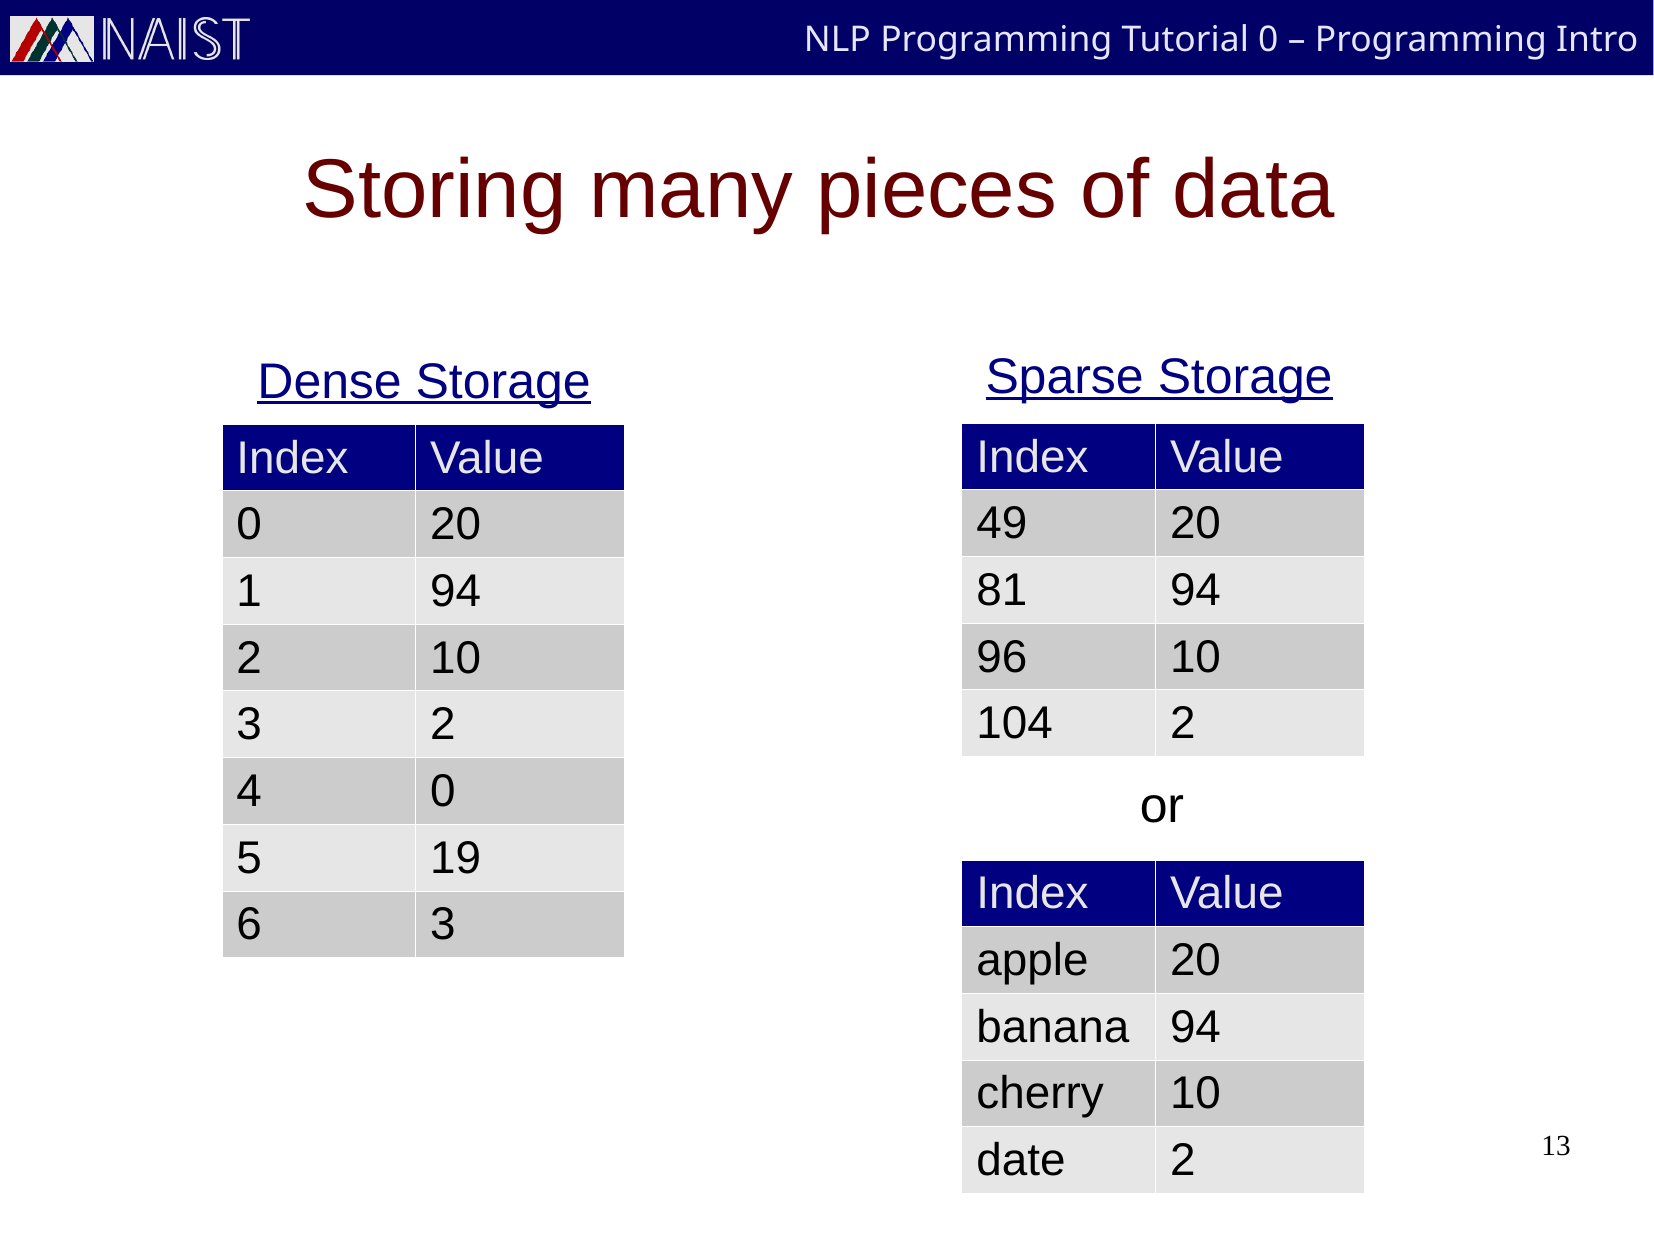

# Storing many pieces of data
Sparse Storage
Dense Storage
| Index | Value |
| --- | --- |
| 49 | 20 |
| 81 | 94 |
| 96 | 10 |
| 104 | 2 |
| Index | Value |
| --- | --- |
| 0 | 20 |
| 1 | 94 |
| 2 | 10 |
| 3 | 2 |
| 4 | 0 |
| 5 | 19 |
| 6 | 3 |
or
| Index | Value |
| --- | --- |
| apple | 20 |
| banana | 94 |
| cherry | 10 |
| date | 2 |
13